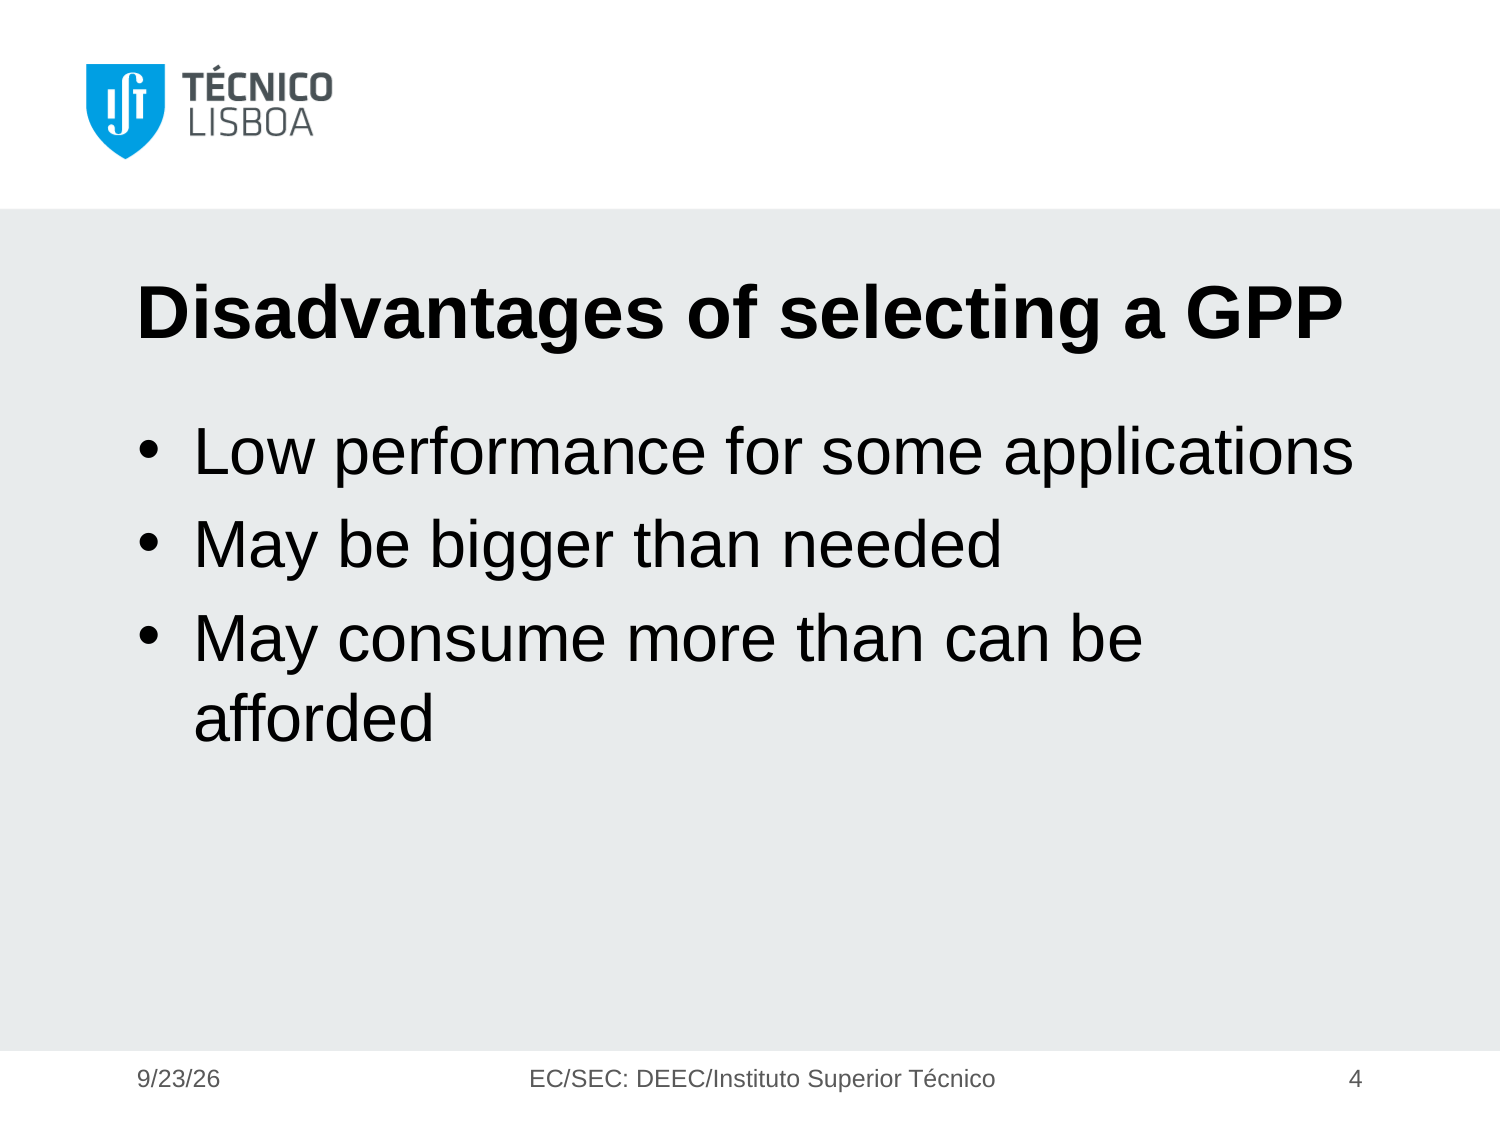

# Disadvantages of selecting a GPP
Low performance for some applications
May be bigger than needed
May consume more than can be afforded
EC/SEC: DEEC/Instituto Superior Técnico